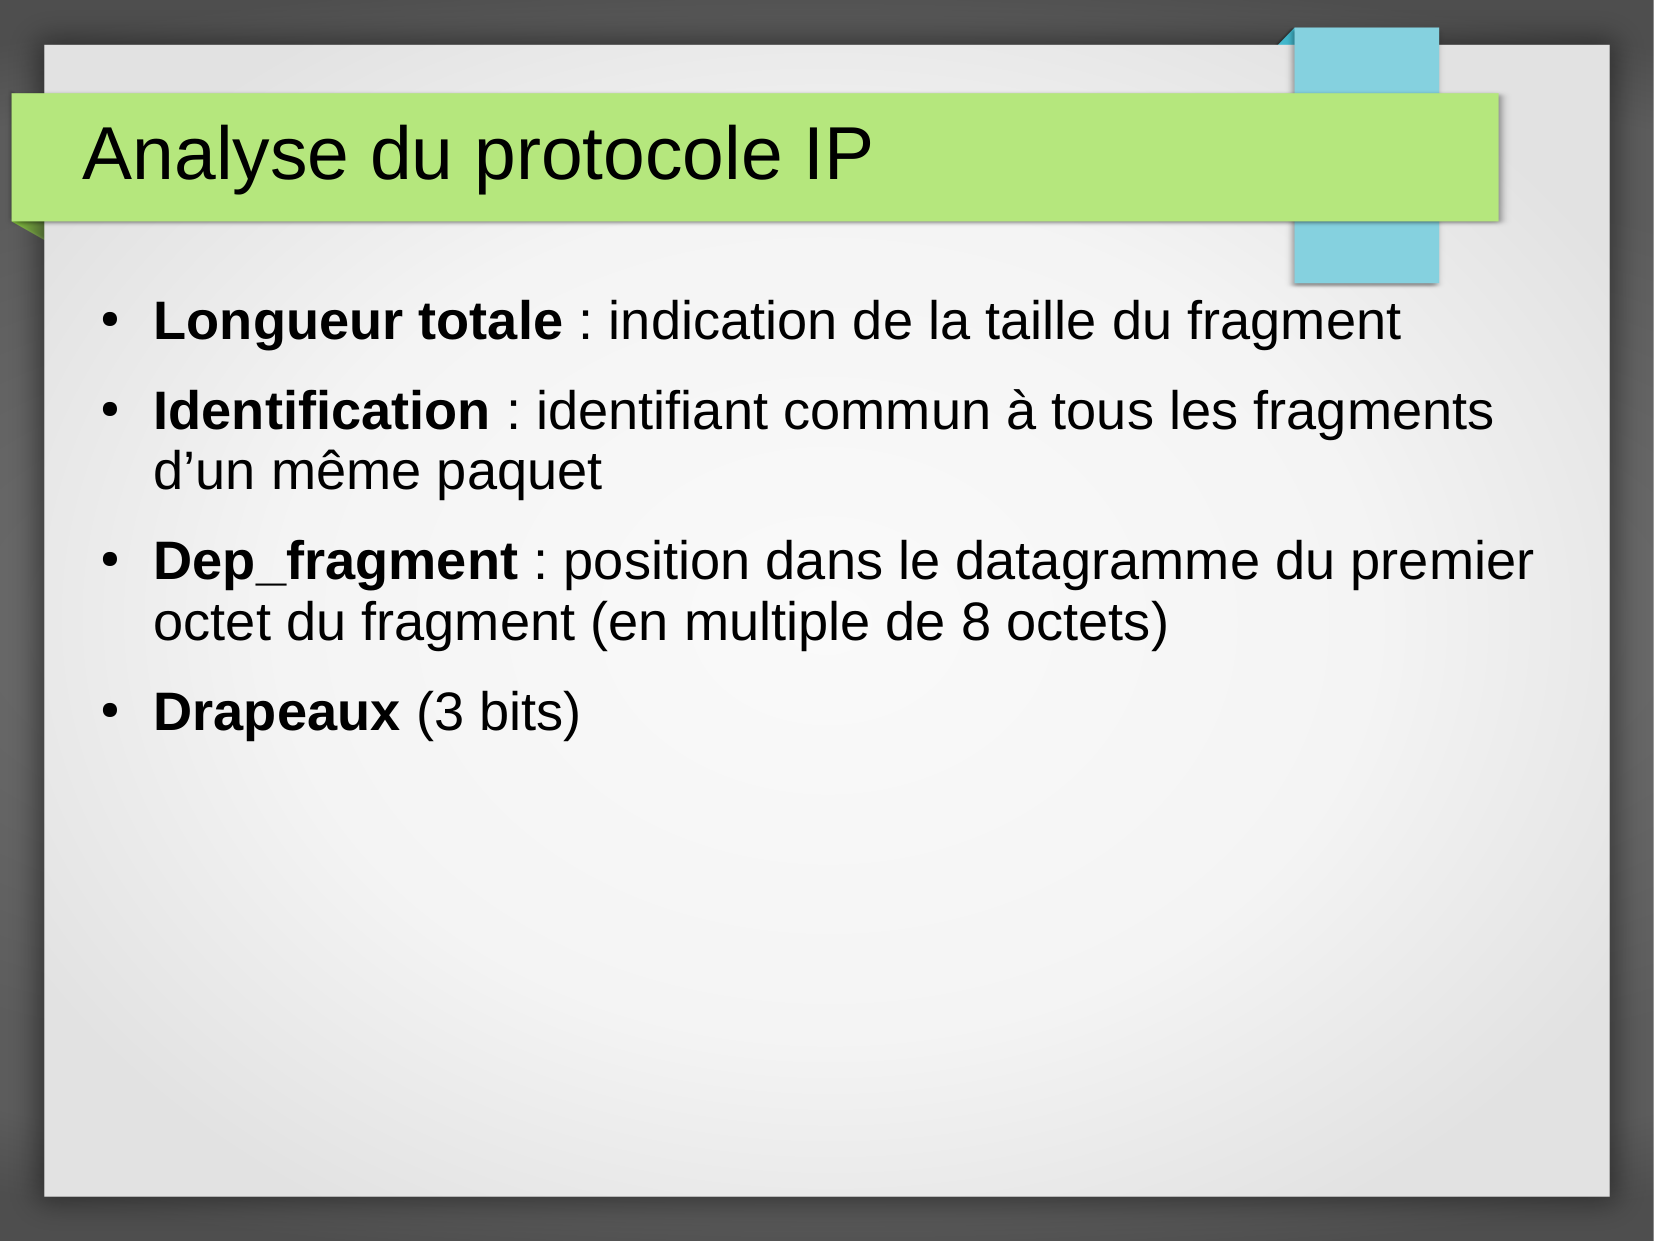

# Analyse du protocole IP
Longueur totale : indication de la taille du fragment
Identification : identifiant commun à tous les fragments d’un même paquet
Dep_fragment : position dans le datagramme du premier octet du fragment (en multiple de 8 octets)
Drapeaux (3 bits)